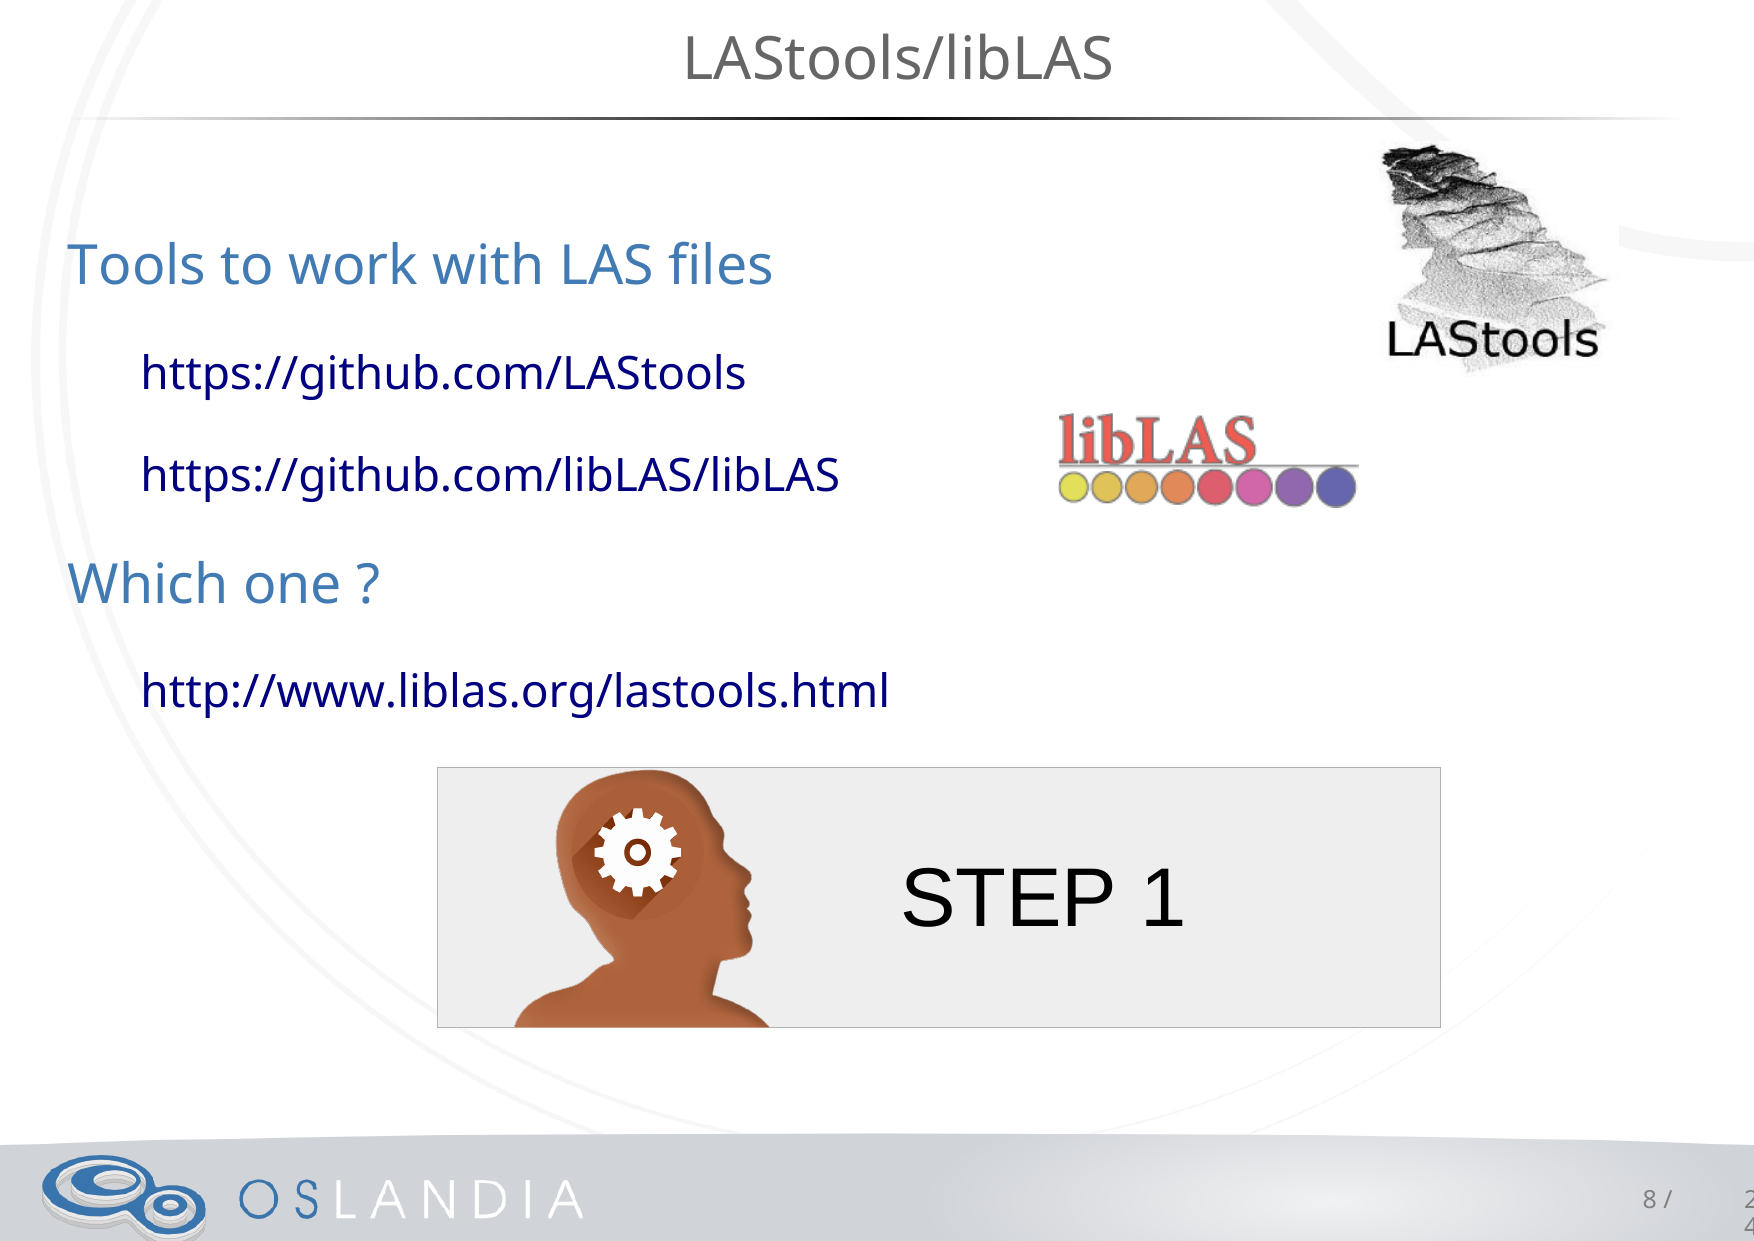

# LAStools/libLAS
Tools to work with LAS files
https://github.com/LAStools
https://github.com/libLAS/libLAS
Which one ?
http://www.liblas.org/lastools.html
 STEP 1